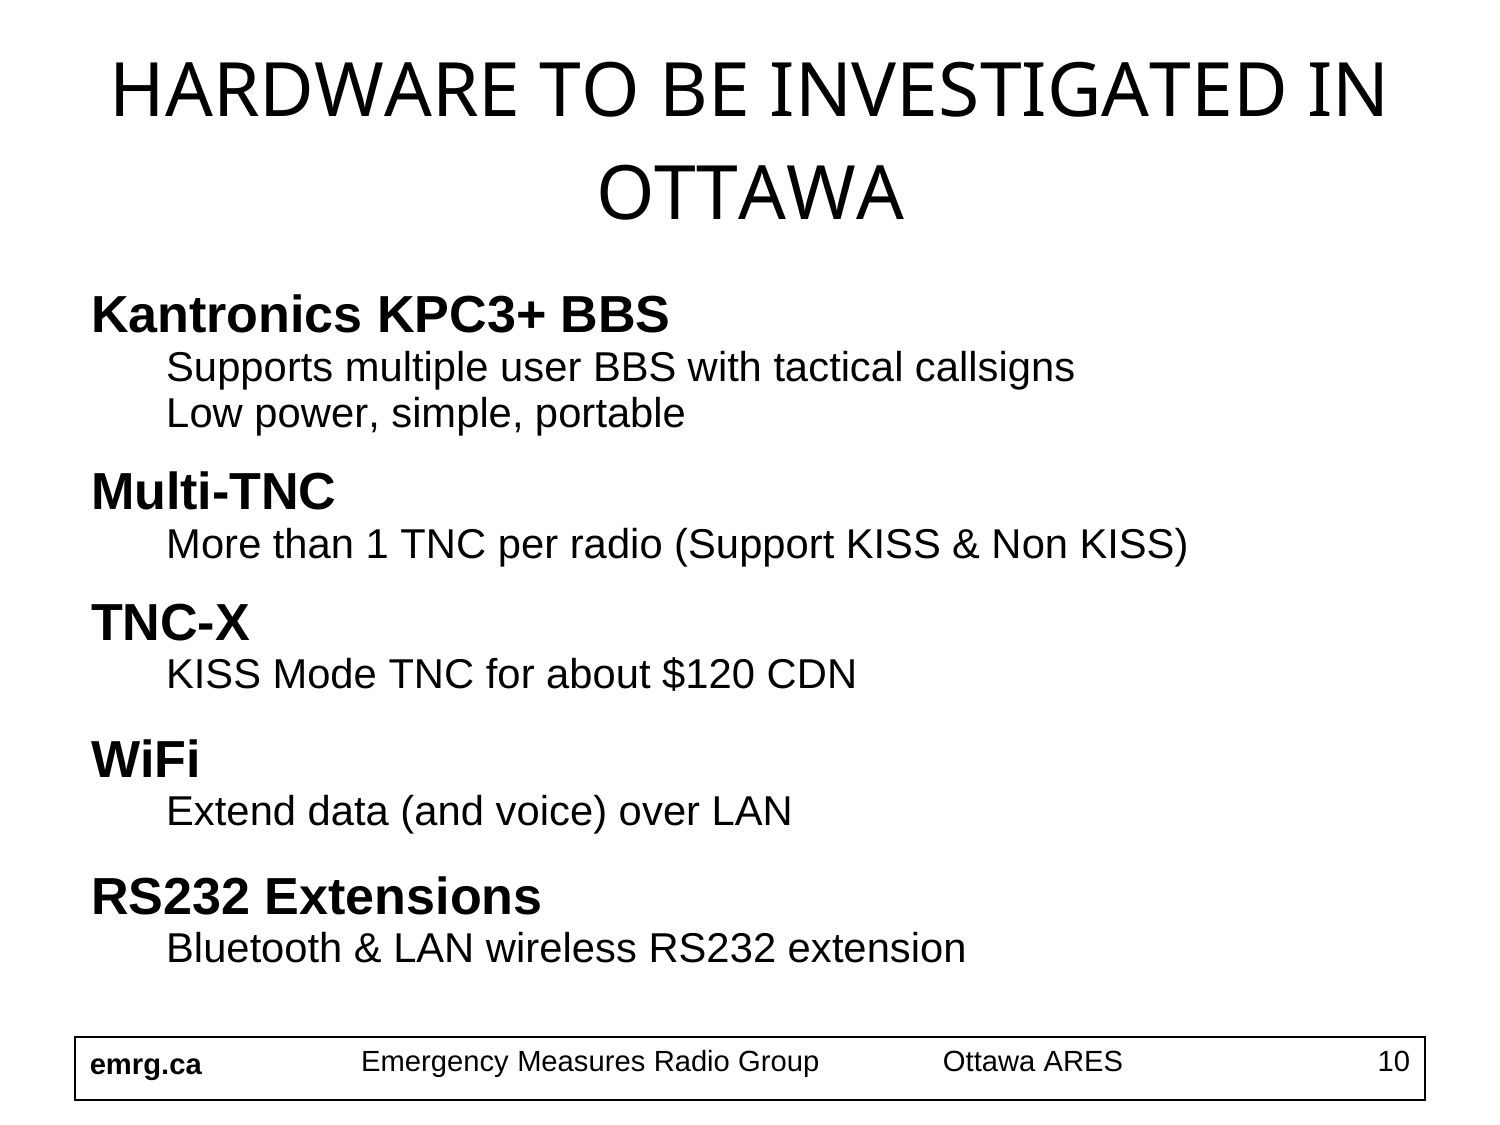

# HARDWARE TO BE INVESTIGATED IN OTTAWA
Kantronics KPC3+ BBS
Supports multiple user BBS with tactical callsigns
Low power, simple, portable
Multi-TNC
More than 1 TNC per radio (Support KISS & Non KISS)
TNC-X
KISS Mode TNC for about $120 CDN
WiFi
Extend data (and voice) over LAN
RS232 Extensions
Bluetooth & LAN wireless RS232 extension
Emergency Measures Radio Group Ottawa ARES
10